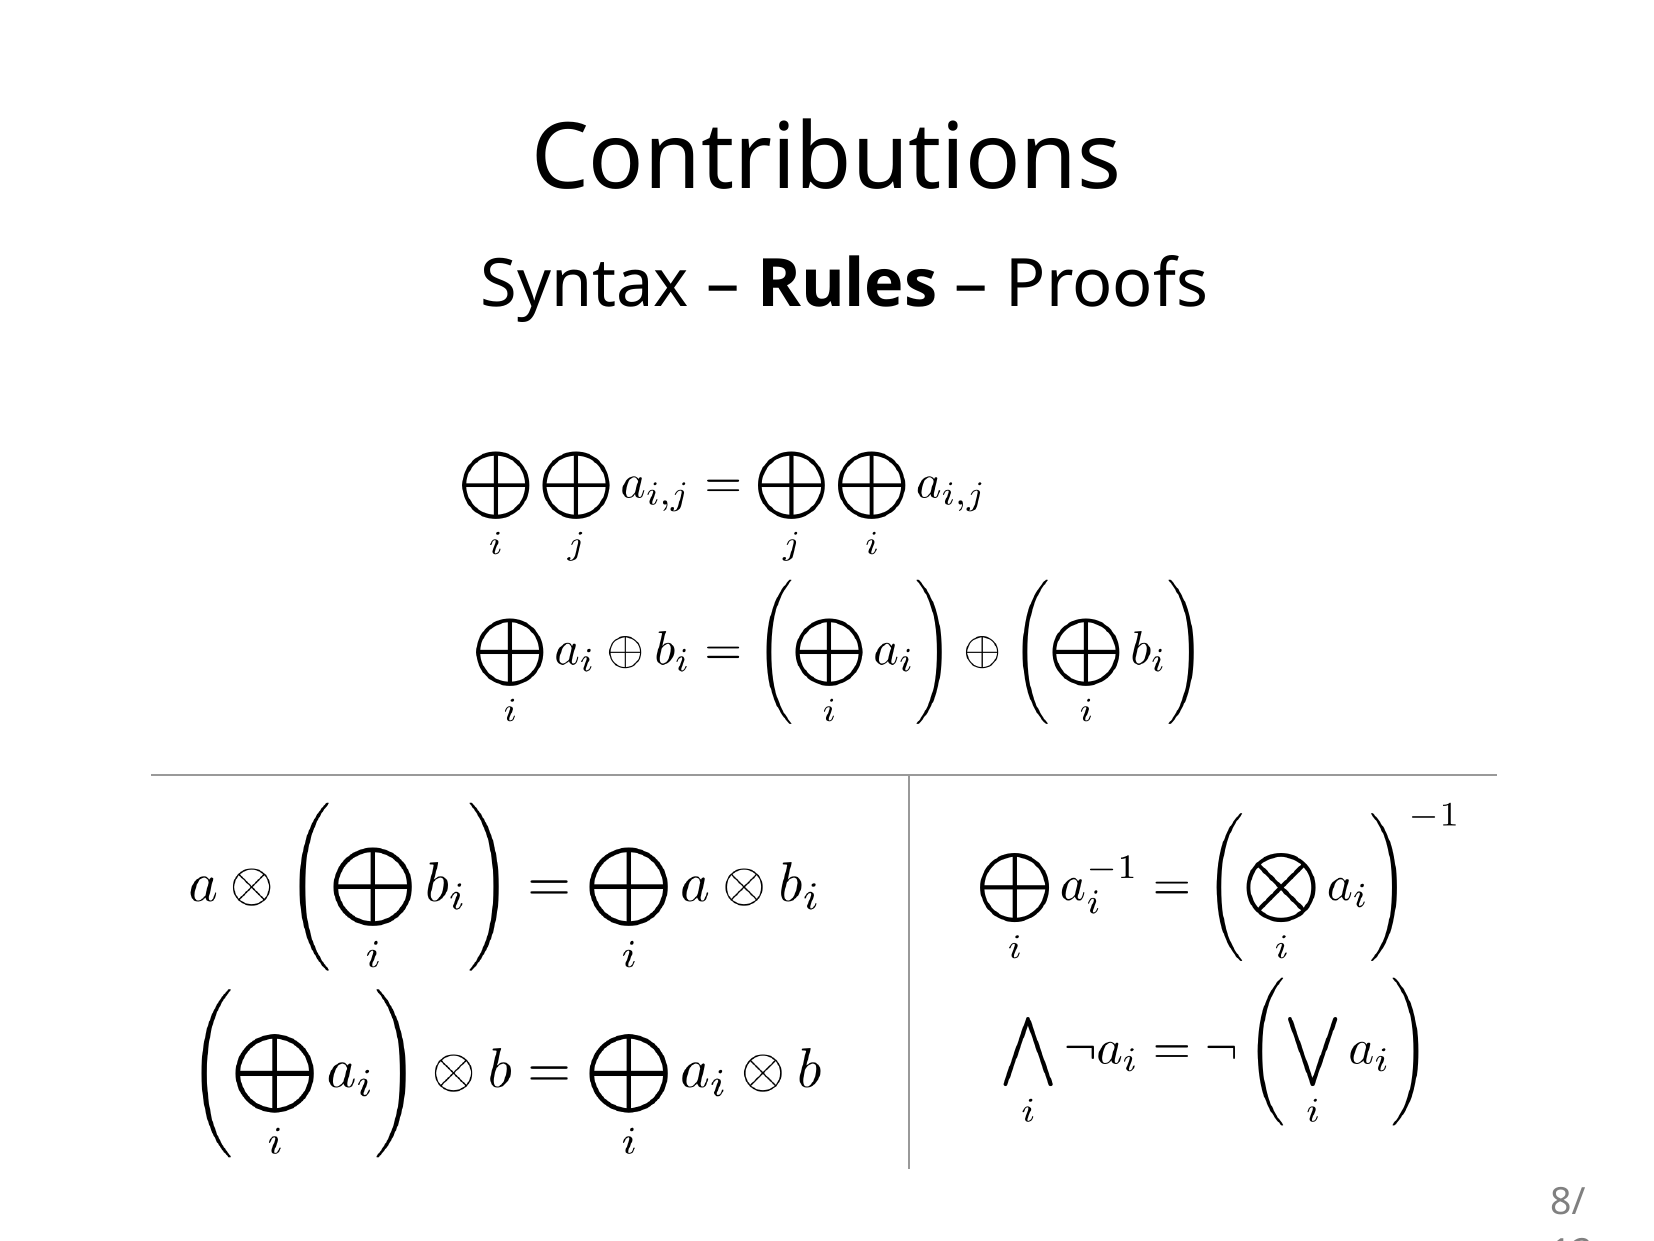

# Contributions
Syntax – Rules – Proofs